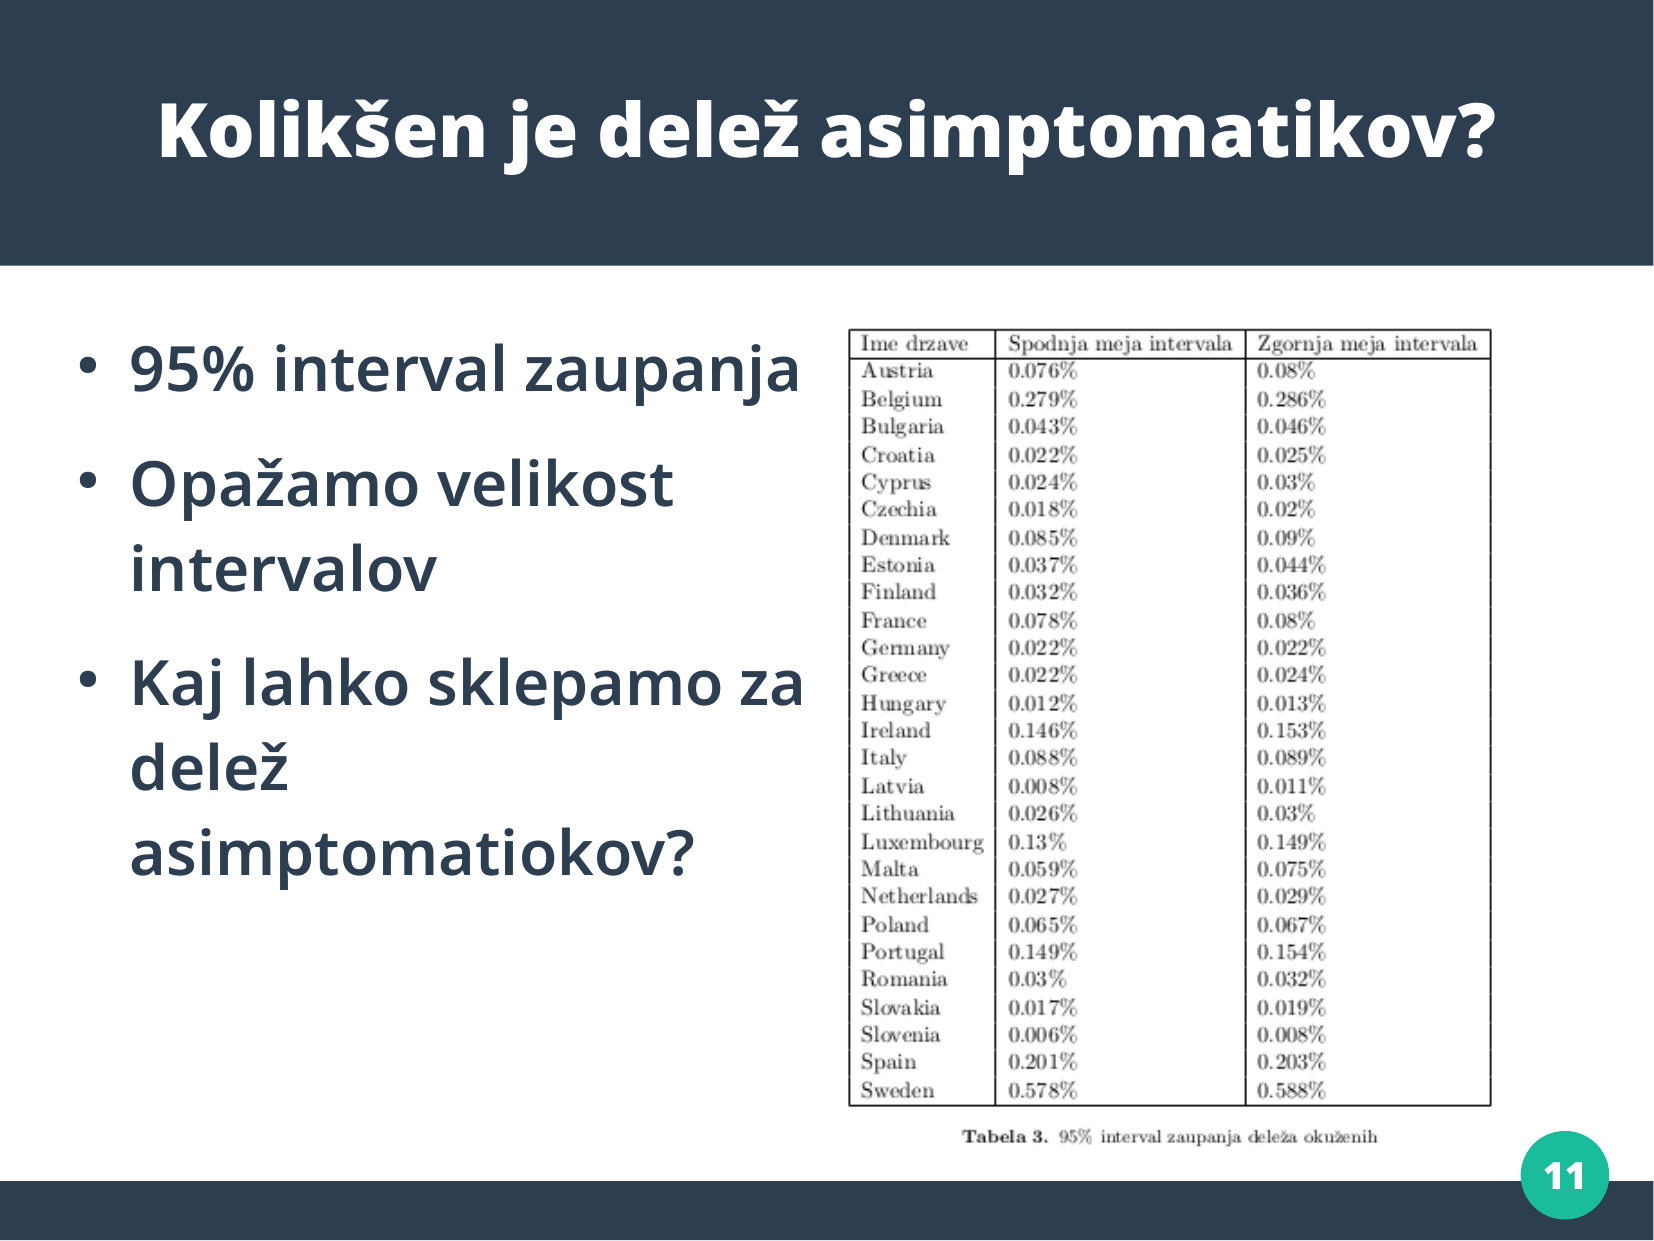

# Kolikšen je delež asimptomatikov?
95% interval zaupanja
Opažamo velikost intervalov
Kaj lahko sklepamo za delež asimptomatiokov?
11